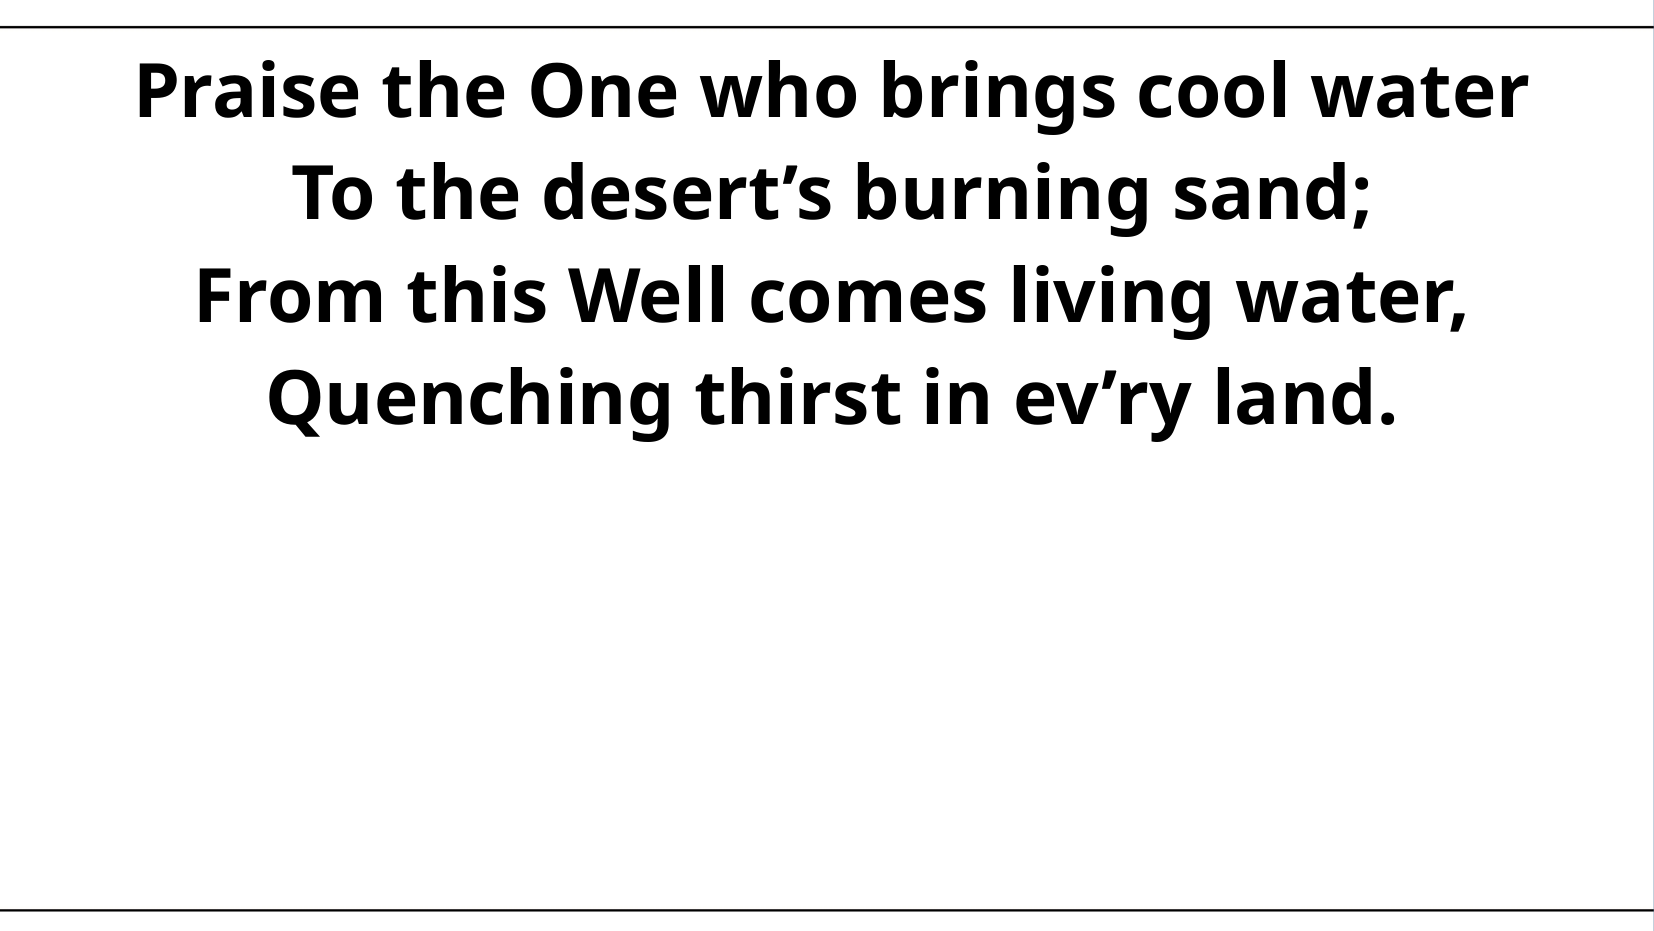

Praise the One who brings cool water
To the desert’s burning sand;
From this Well comes living water,
Quenching thirst in ev’ry land.